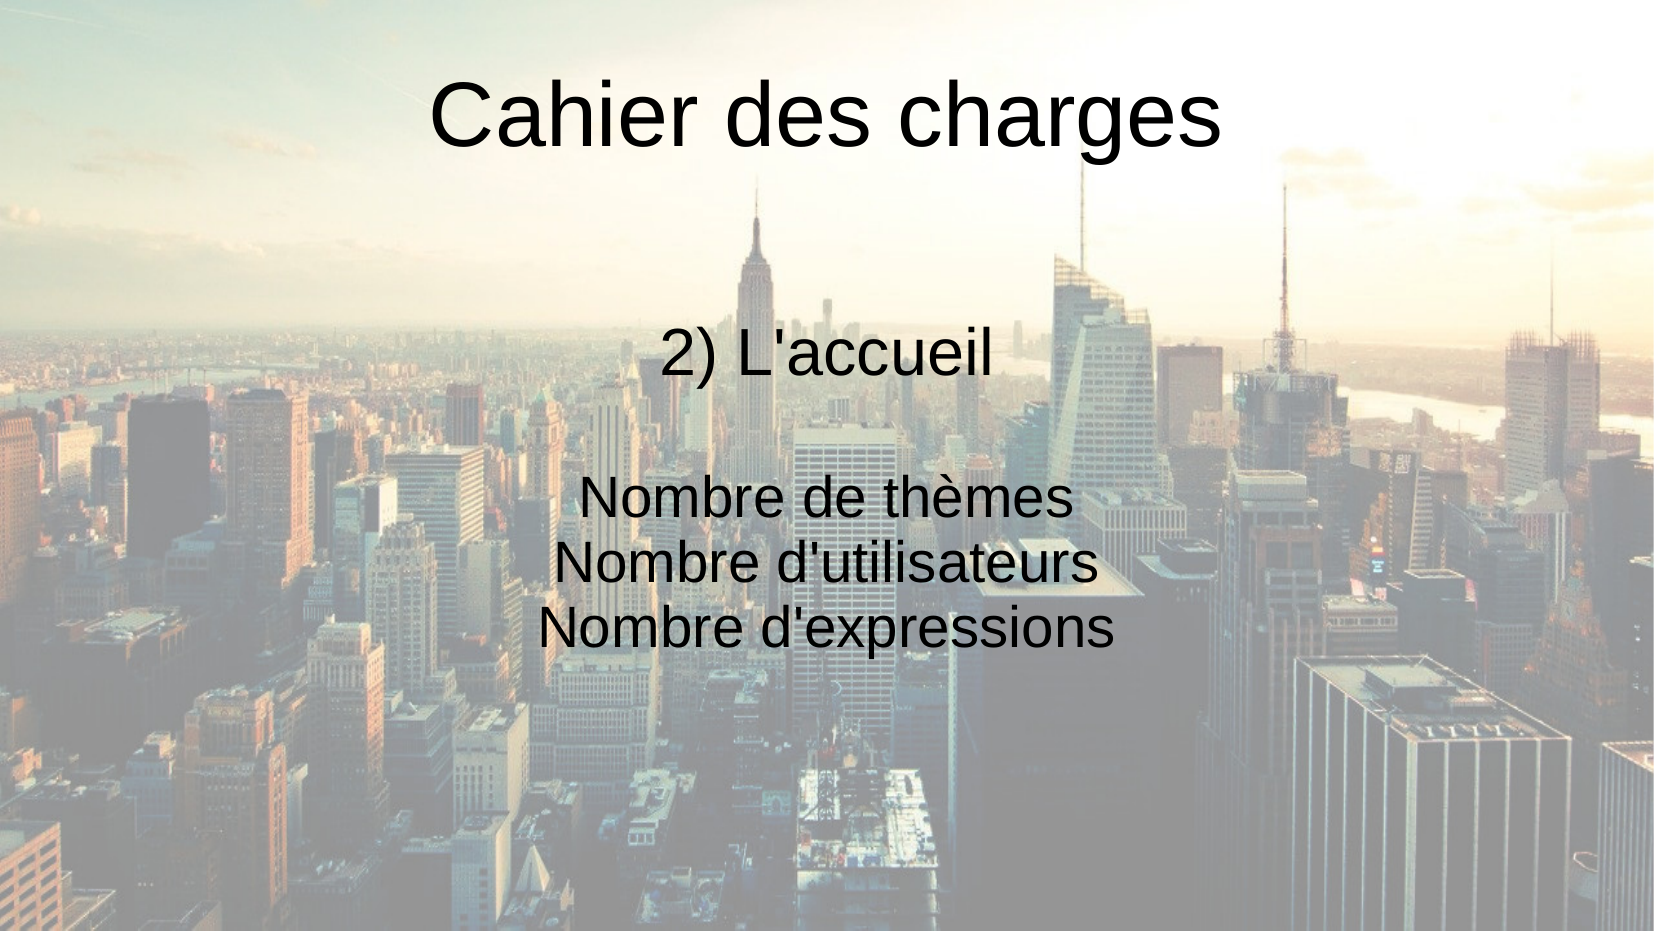

# Cahier des charges
2) L'accueil
Nombre de thèmes
Nombre d'utilisateurs
Nombre d'expressions